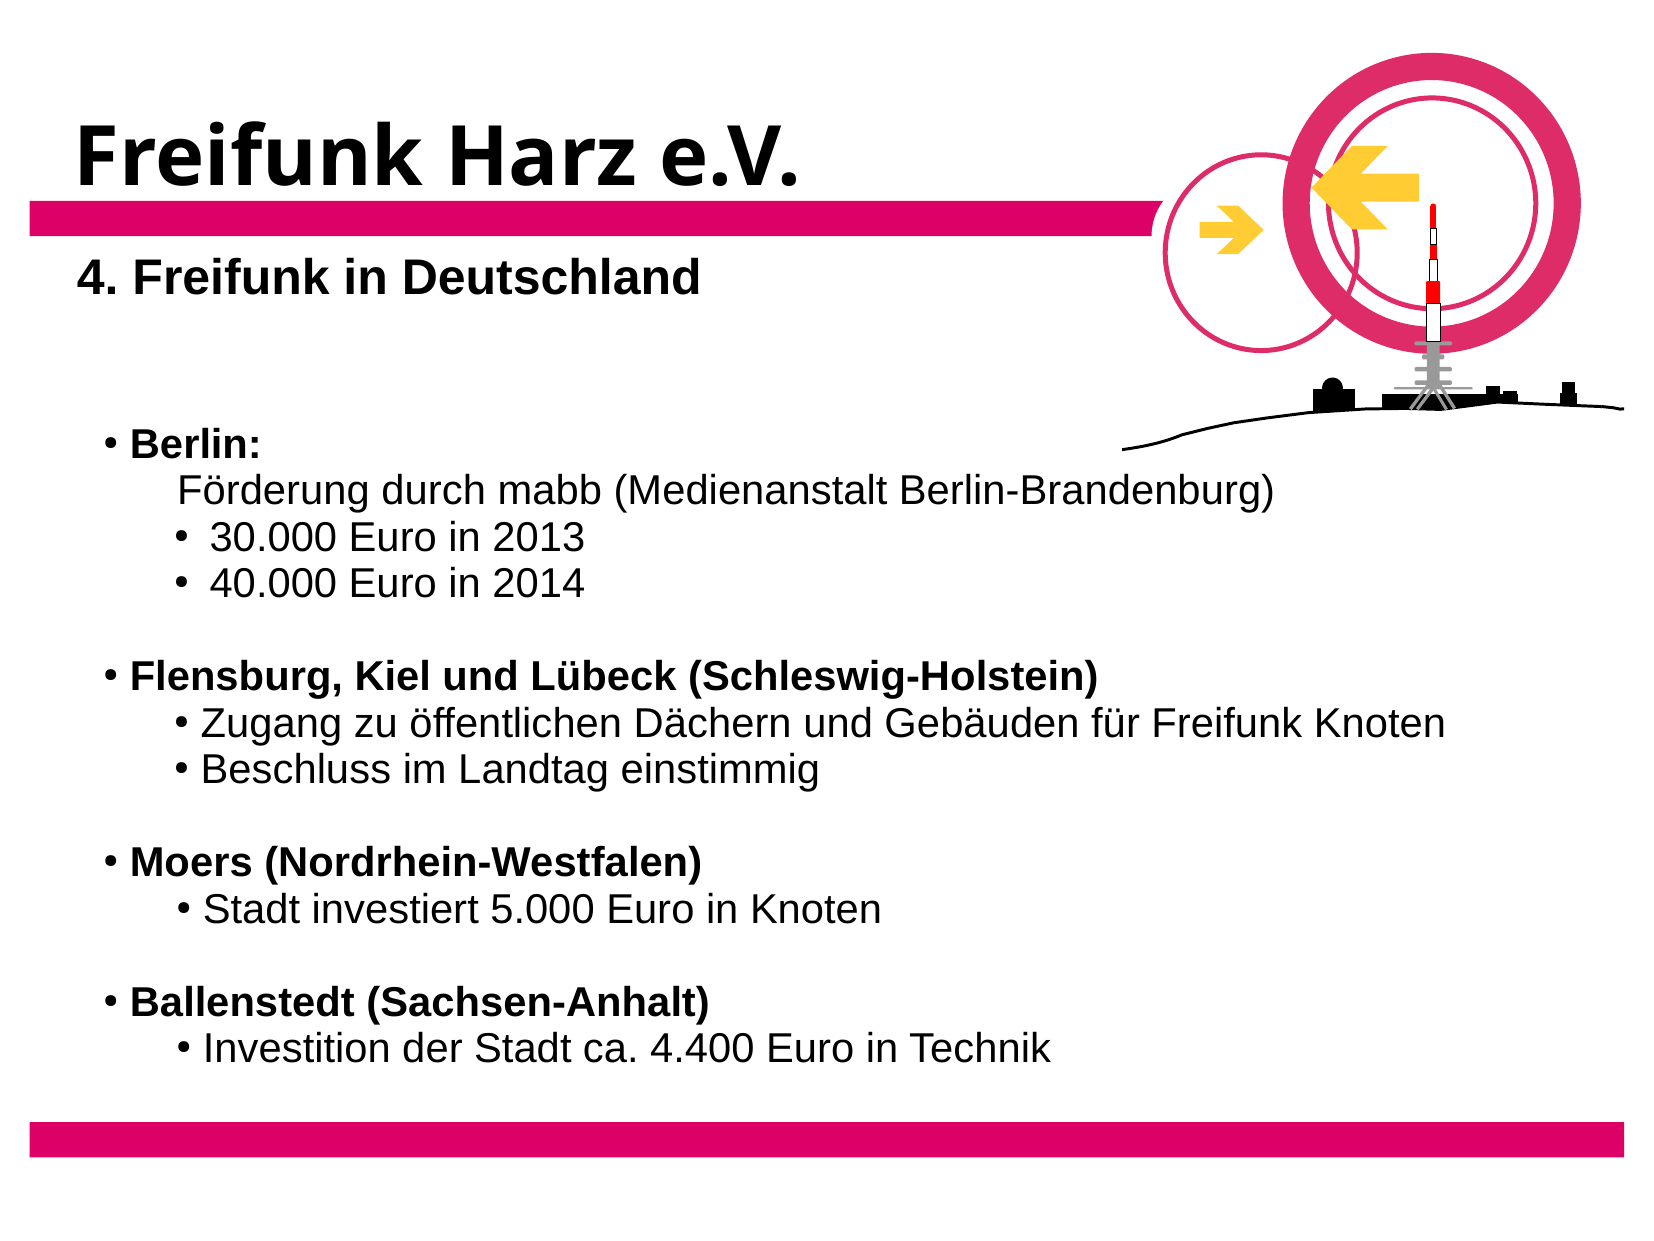

# 4. Freifunk in Deutschland
 Berlin:
 	Förderung durch mabb (Medienanstalt Berlin-Brandenburg)
30.000 Euro in 2013
40.000 Euro in 2014
 Flensburg, Kiel und Lübeck (Schleswig-Holstein)
 Zugang zu öffentlichen Dächern und Gebäuden für Freifunk Knoten
 Beschluss im Landtag einstimmig
 Moers (Nordrhein-Westfalen)
 Stadt investiert 5.000 Euro in Knoten
 Ballenstedt (Sachsen-Anhalt)
 Investition der Stadt ca. 4.400 Euro in Technik